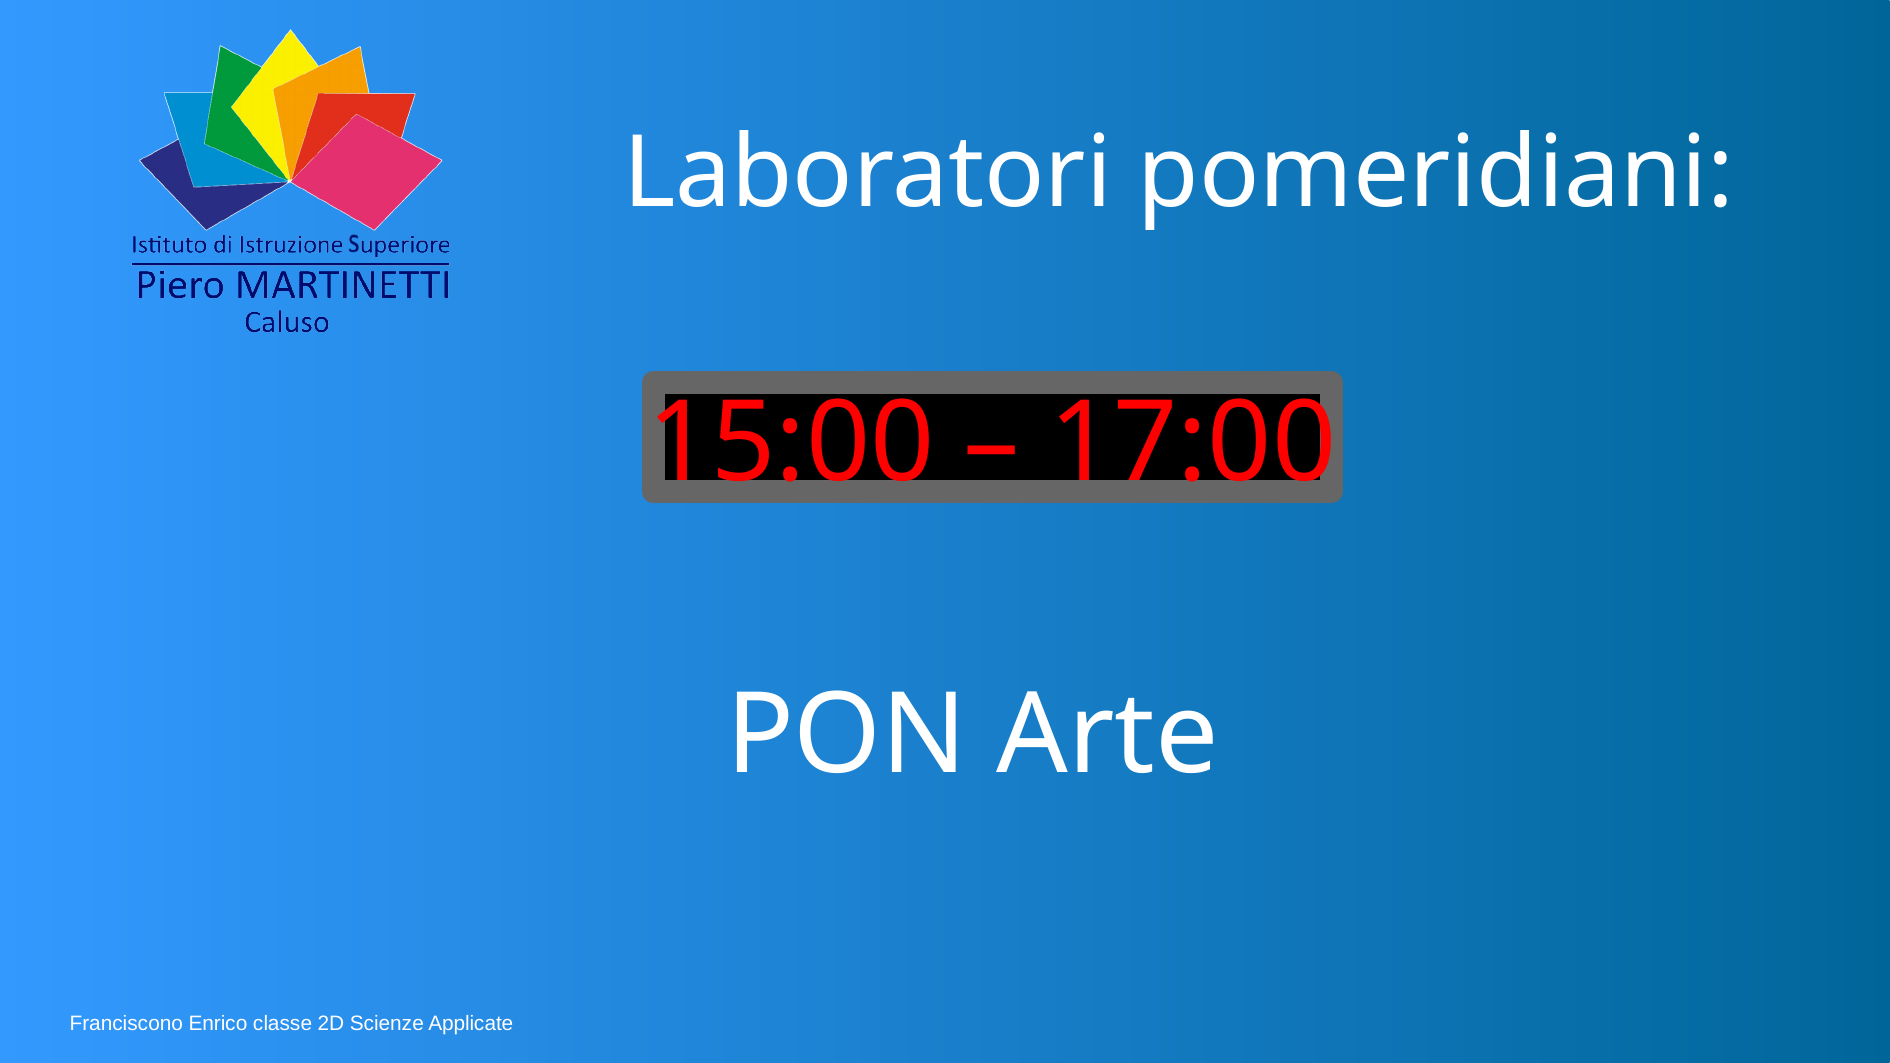

Laboratori pomeridiani:
15:00 – 17:00
PON Arte
Franciscono Enrico classe 2D Scienze Applicate